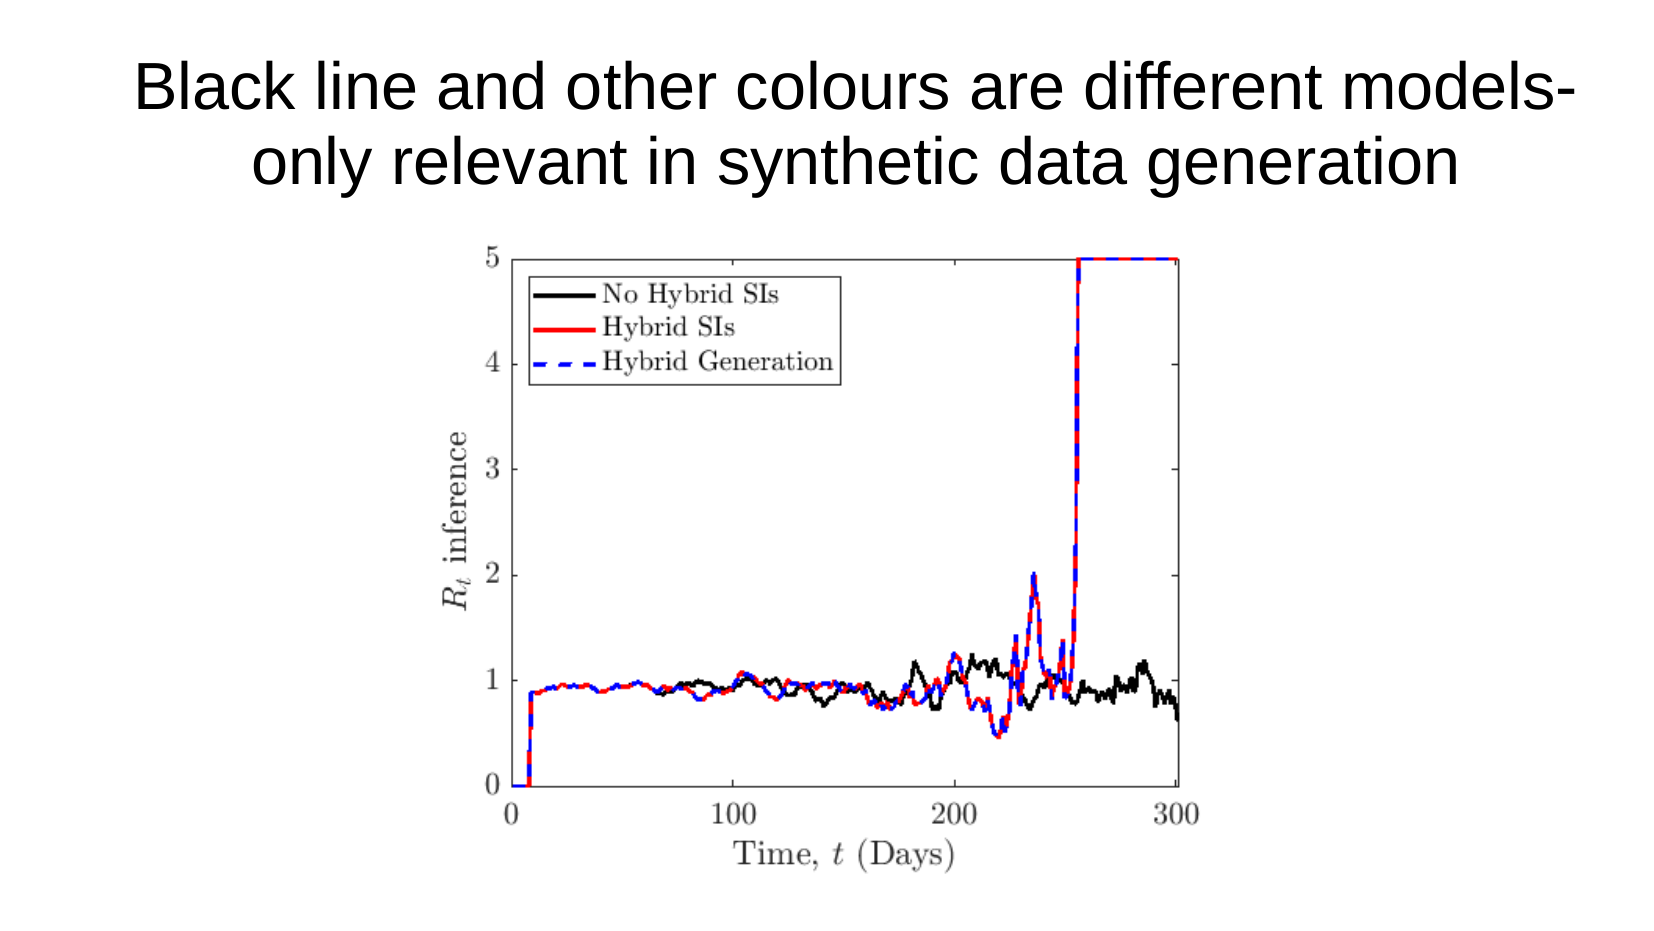

# Black line and other colours are different models- only relevant in synthetic data generation